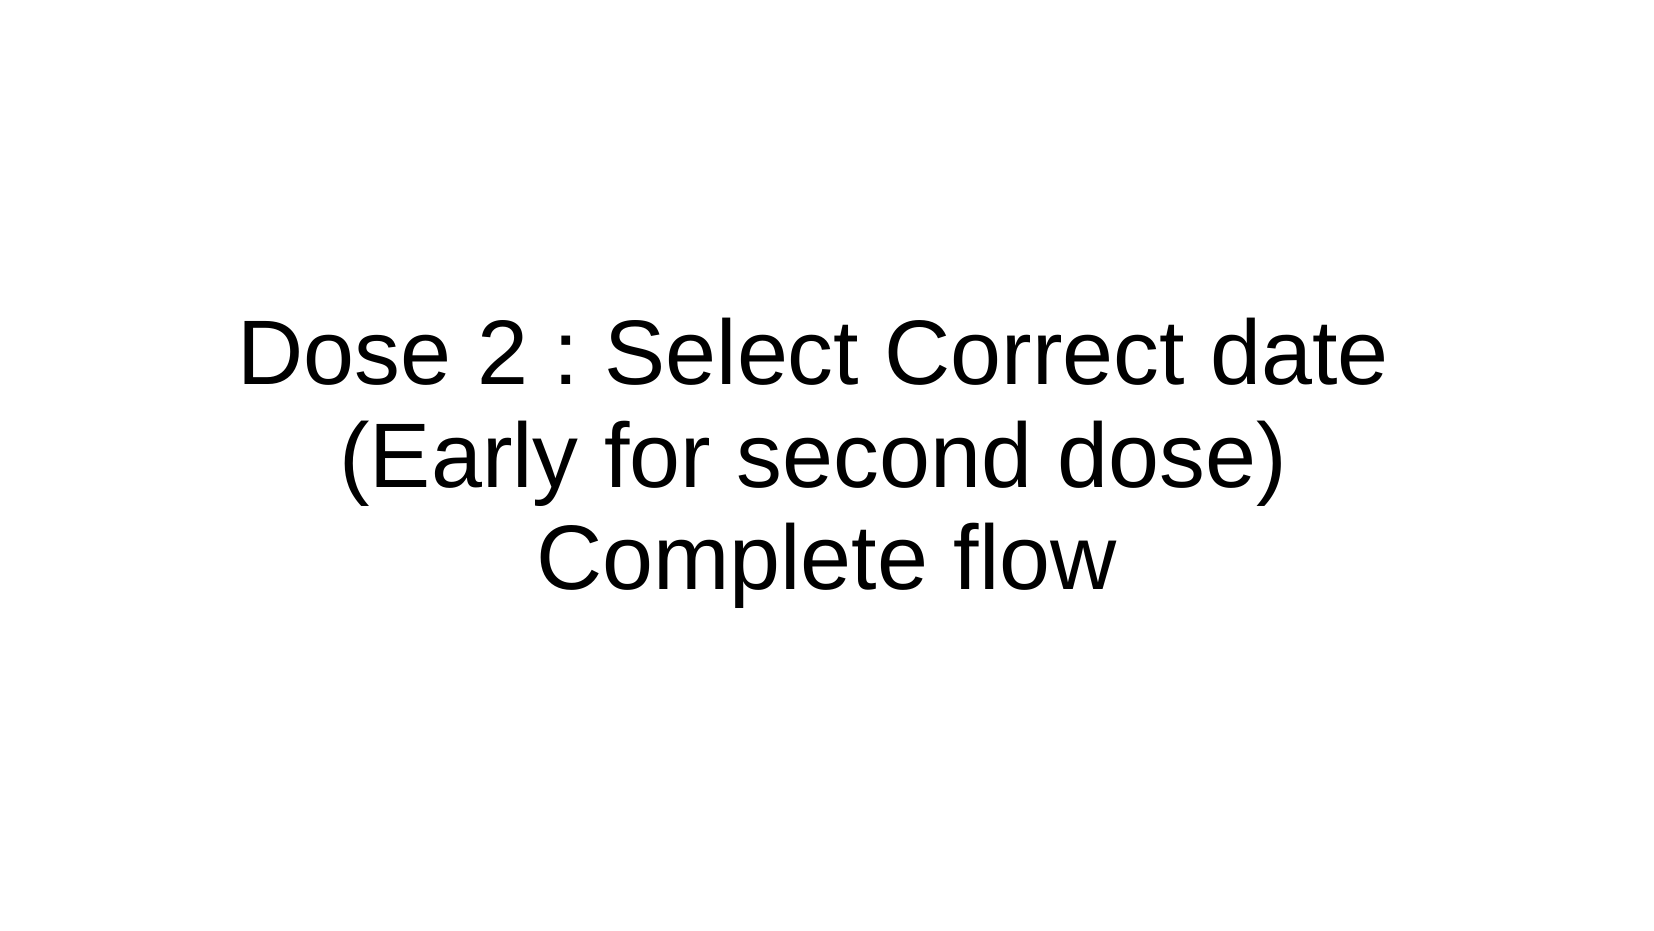

# Dose 2 : Select Correct date (Early for second dose) Complete flow